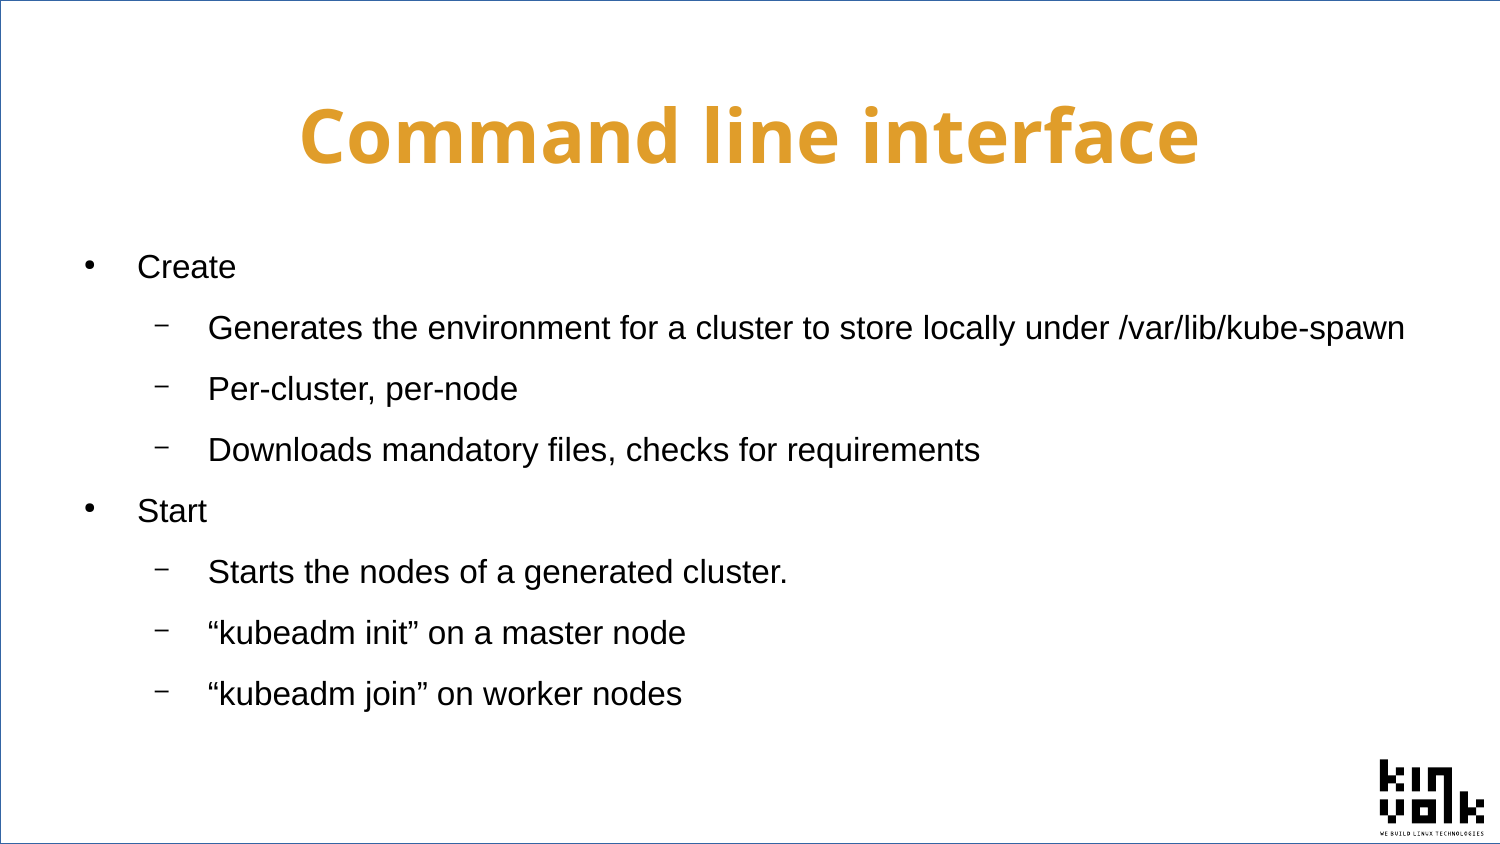

# Command line interface
Create
Generates the environment for a cluster to store locally under /var/lib/kube-spawn
Per-cluster, per-node
Downloads mandatory files, checks for requirements
Start
Starts the nodes of a generated cluster.
“kubeadm init” on a master node
“kubeadm join” on worker nodes